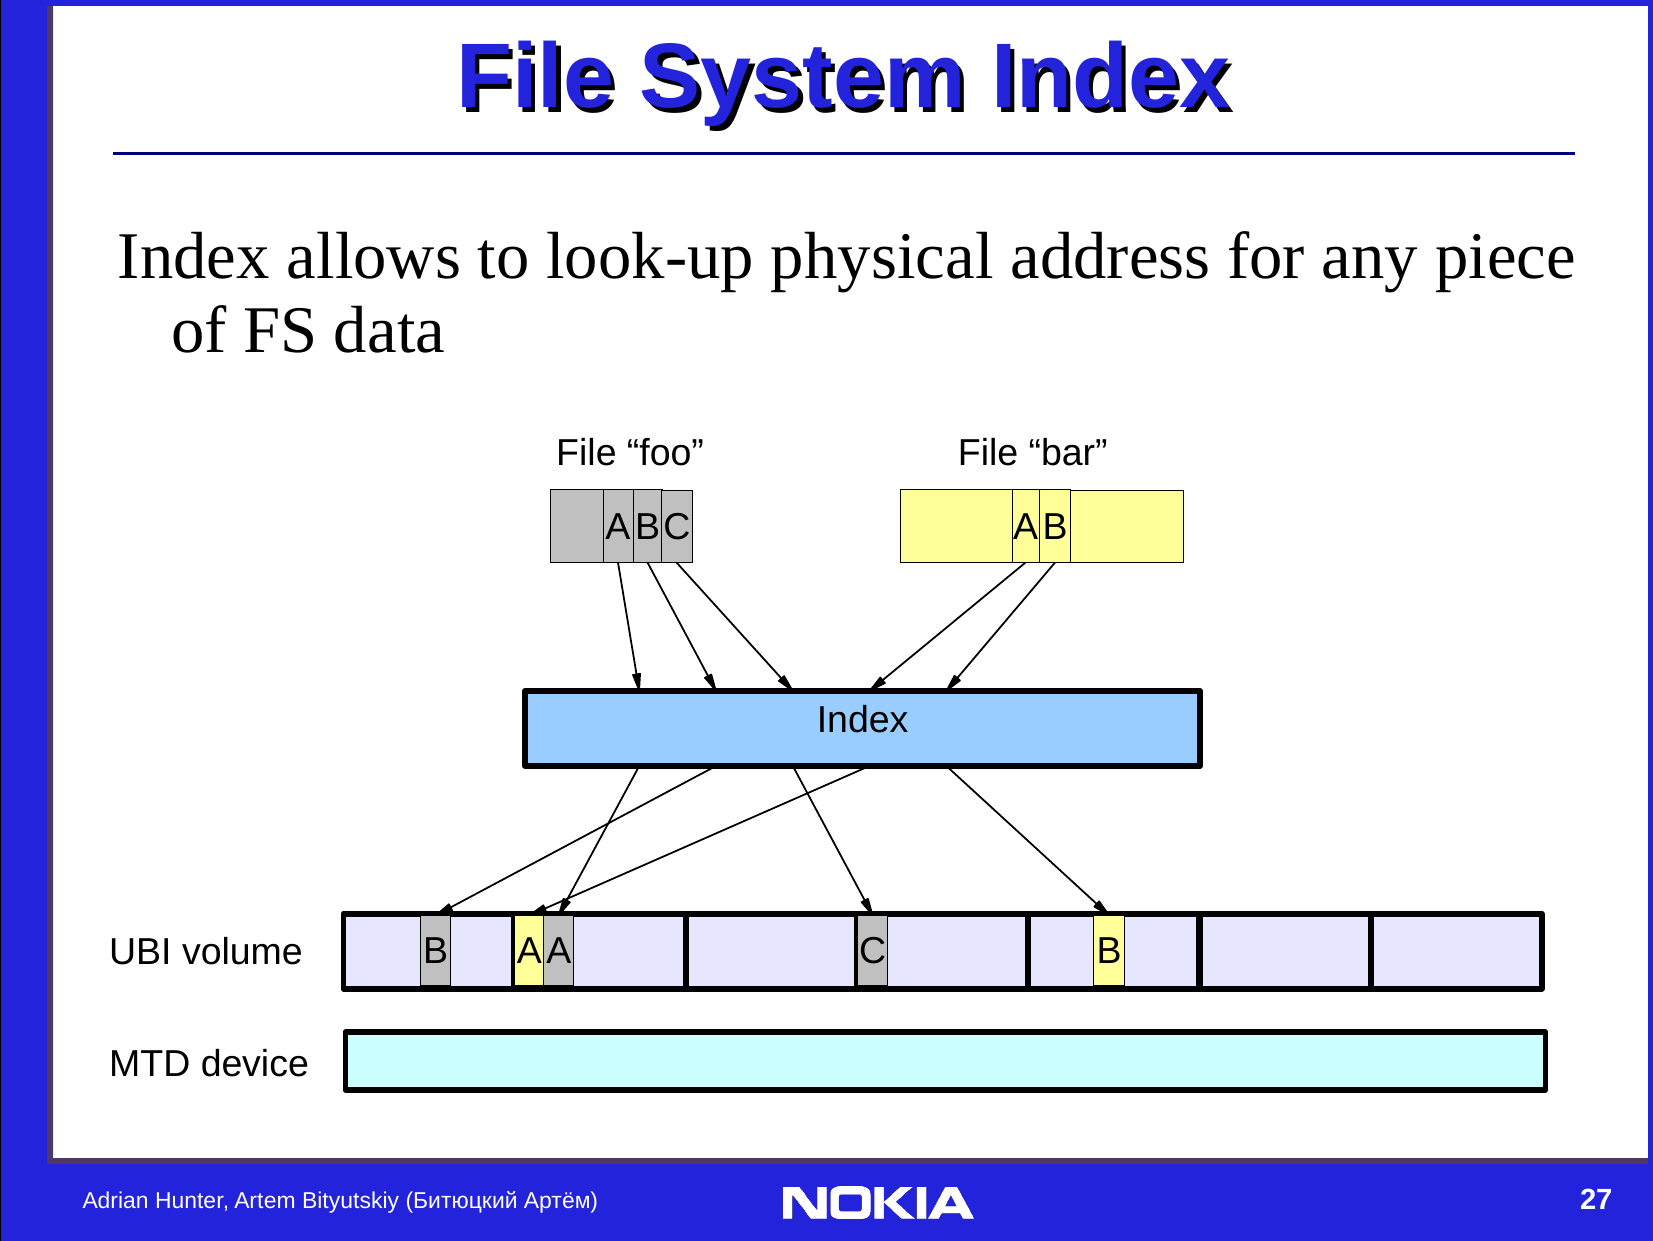

# File System Index
Index allows to look-up physical address for any piece of FS data
File “foo”
File “bar”
A
B
A
B
C
Index
B
A
A
C
B
UBI volume
MTD device
27